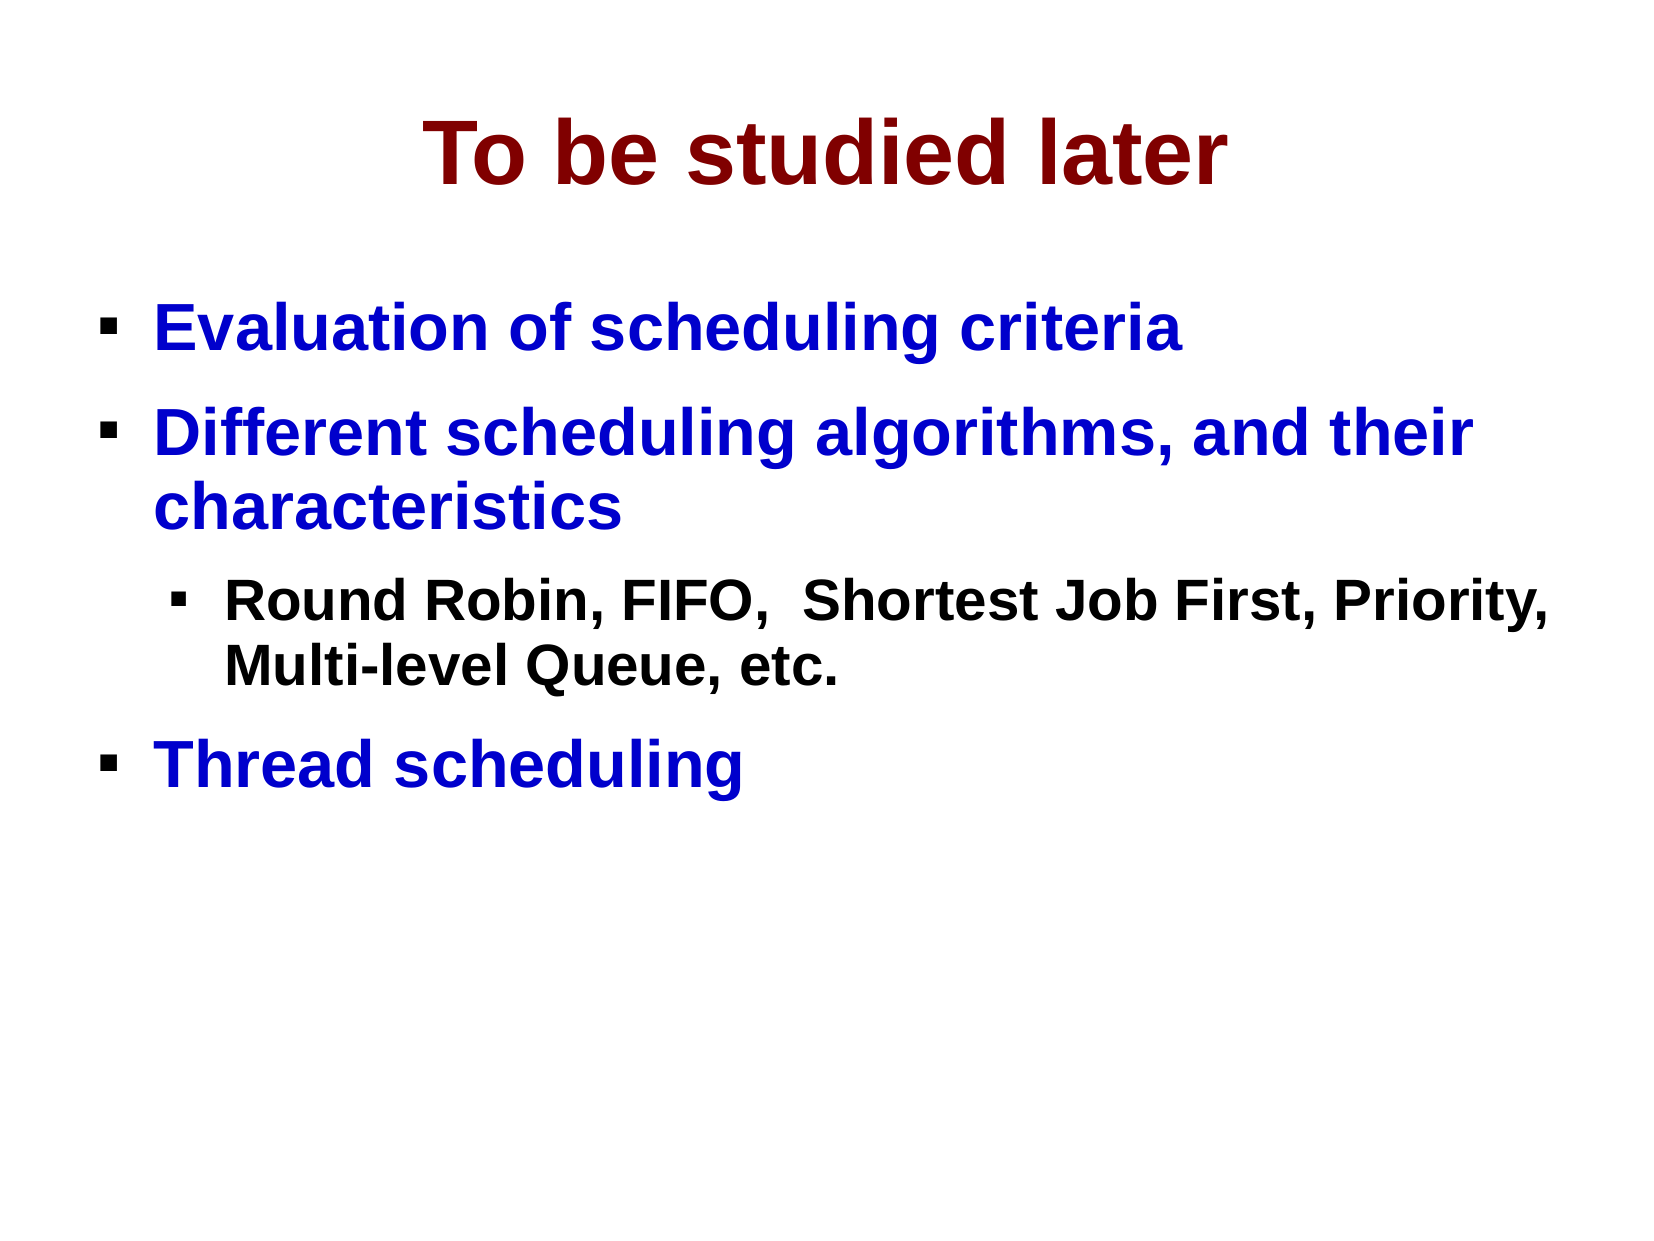

# To be studied later
Evaluation of scheduling criteria
Different scheduling algorithms, and their characteristics
Round Robin, FIFO, Shortest Job First, Priority, Multi-level Queue, etc.
Thread scheduling